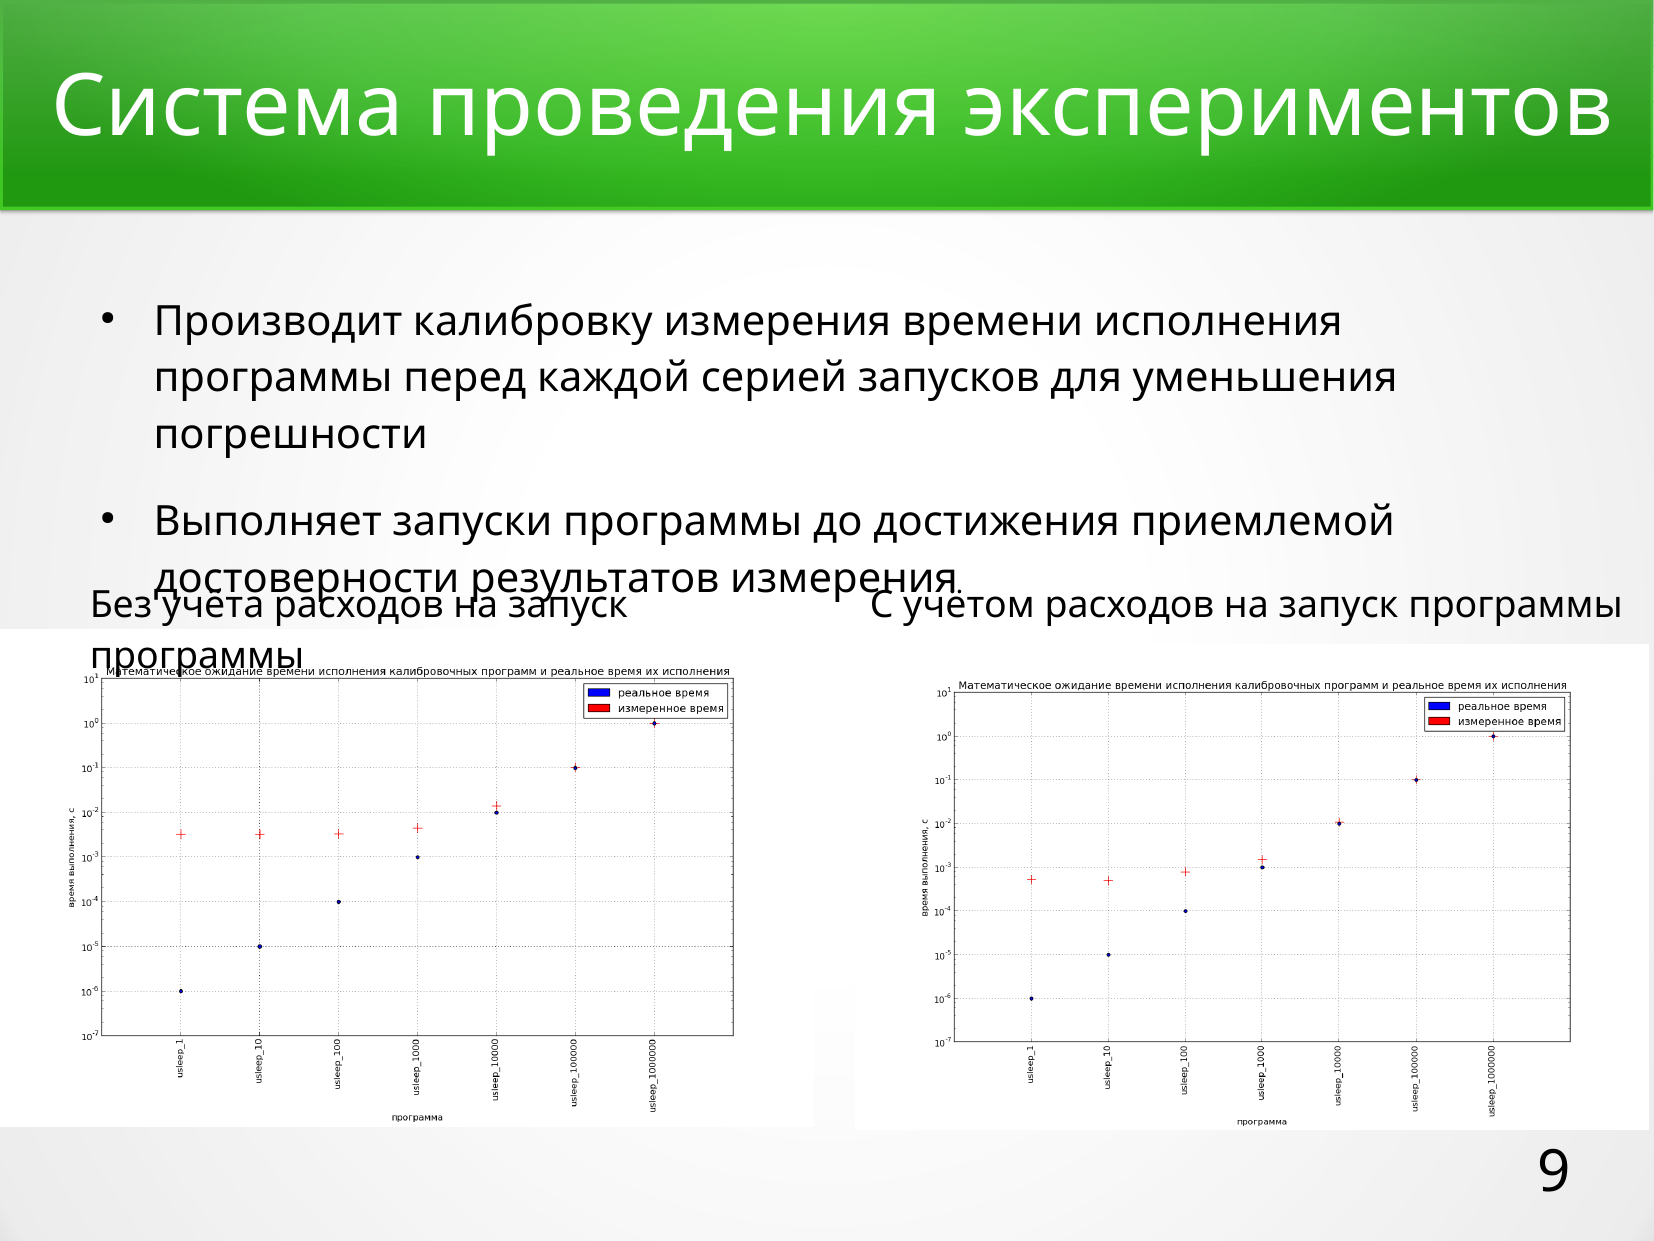

# Система проведения экспериментов
Производит калибровку измерения времени исполнения программы перед каждой серией запусков для уменьшения погрешности
Выполняет запуски программы до достижения приемлемой достоверности результатов измерения
Без учёта расходов на запуск программы
С учётом расходов на запуск программы
9